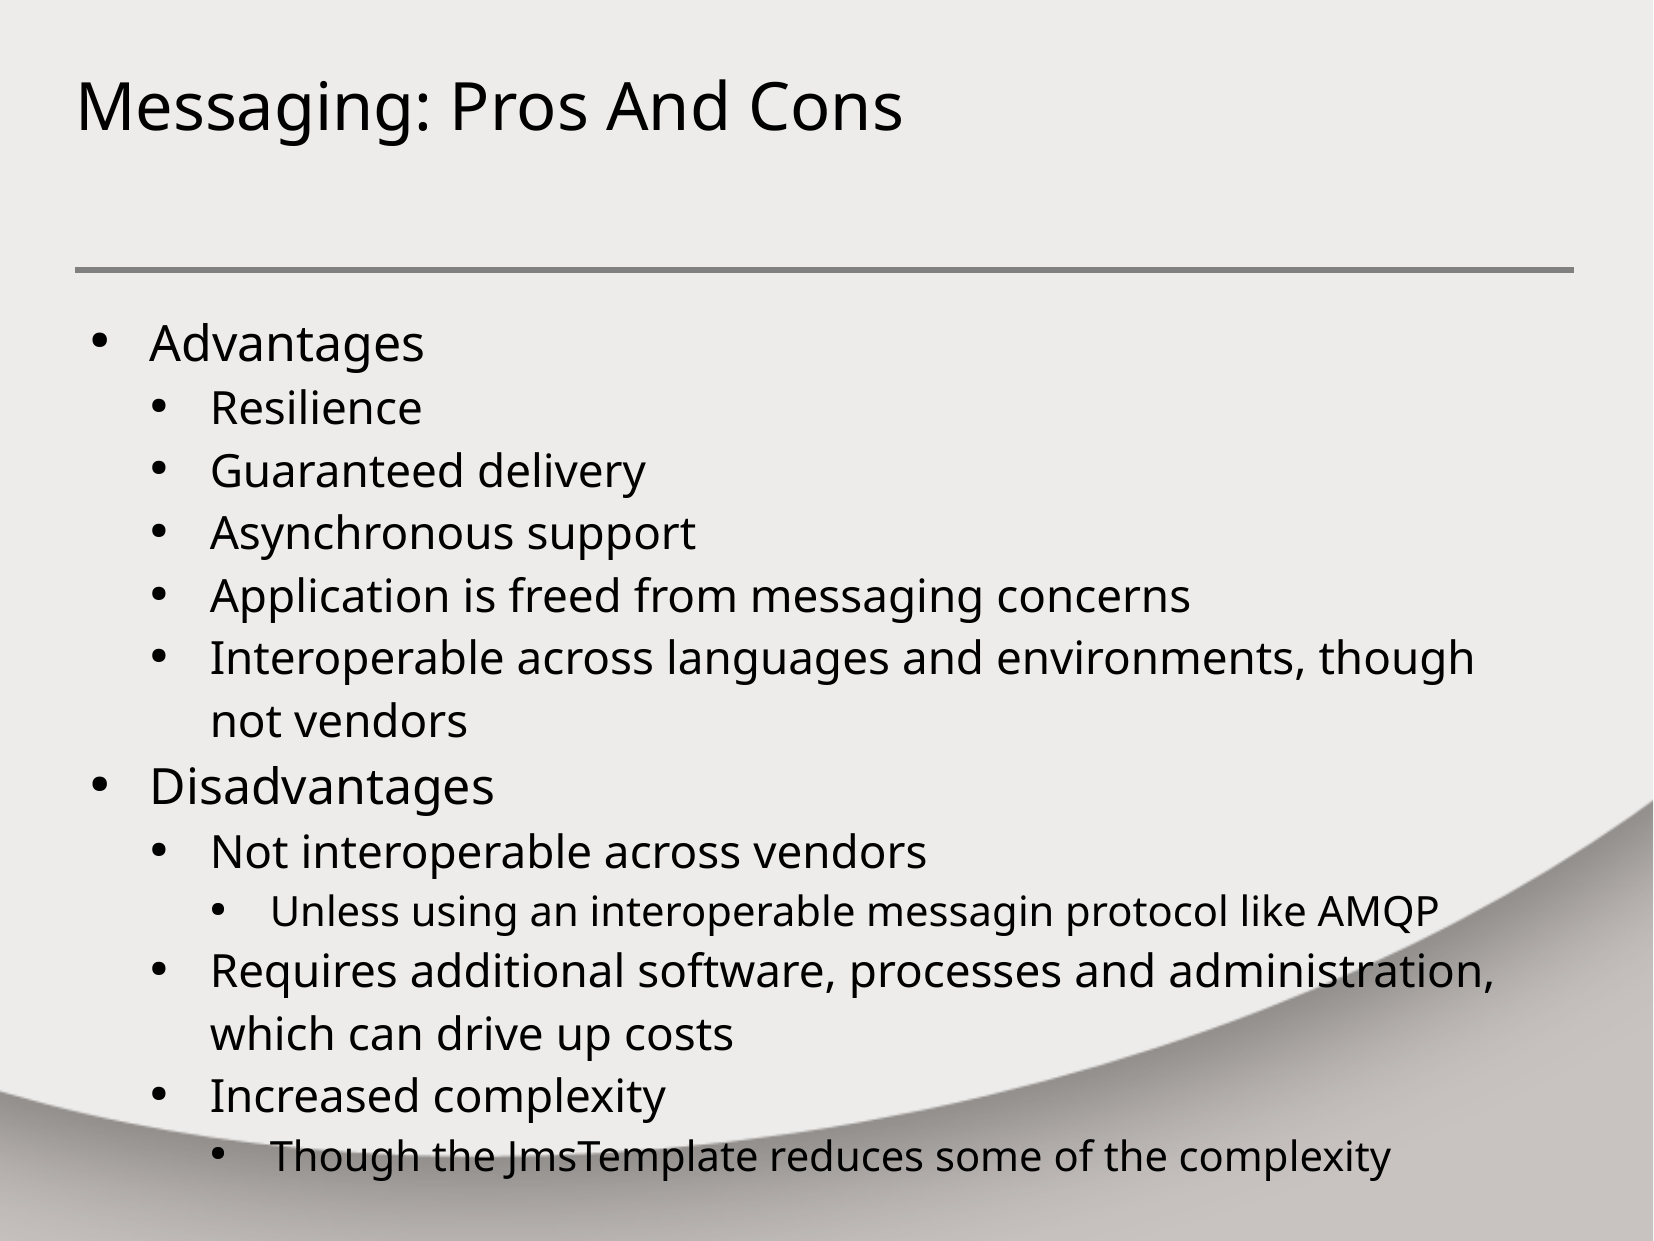

# Messaging: Pros And Cons
Advantages
Resilience
Guaranteed delivery
Asynchronous support
Application is freed from messaging concerns
Interoperable across languages and environments, though not vendors
Disadvantages
Not interoperable across vendors
Unless using an interoperable messagin protocol like AMQP
Requires additional software, processes and administration, which can drive up costs
Increased complexity
Though the JmsTemplate reduces some of the complexity